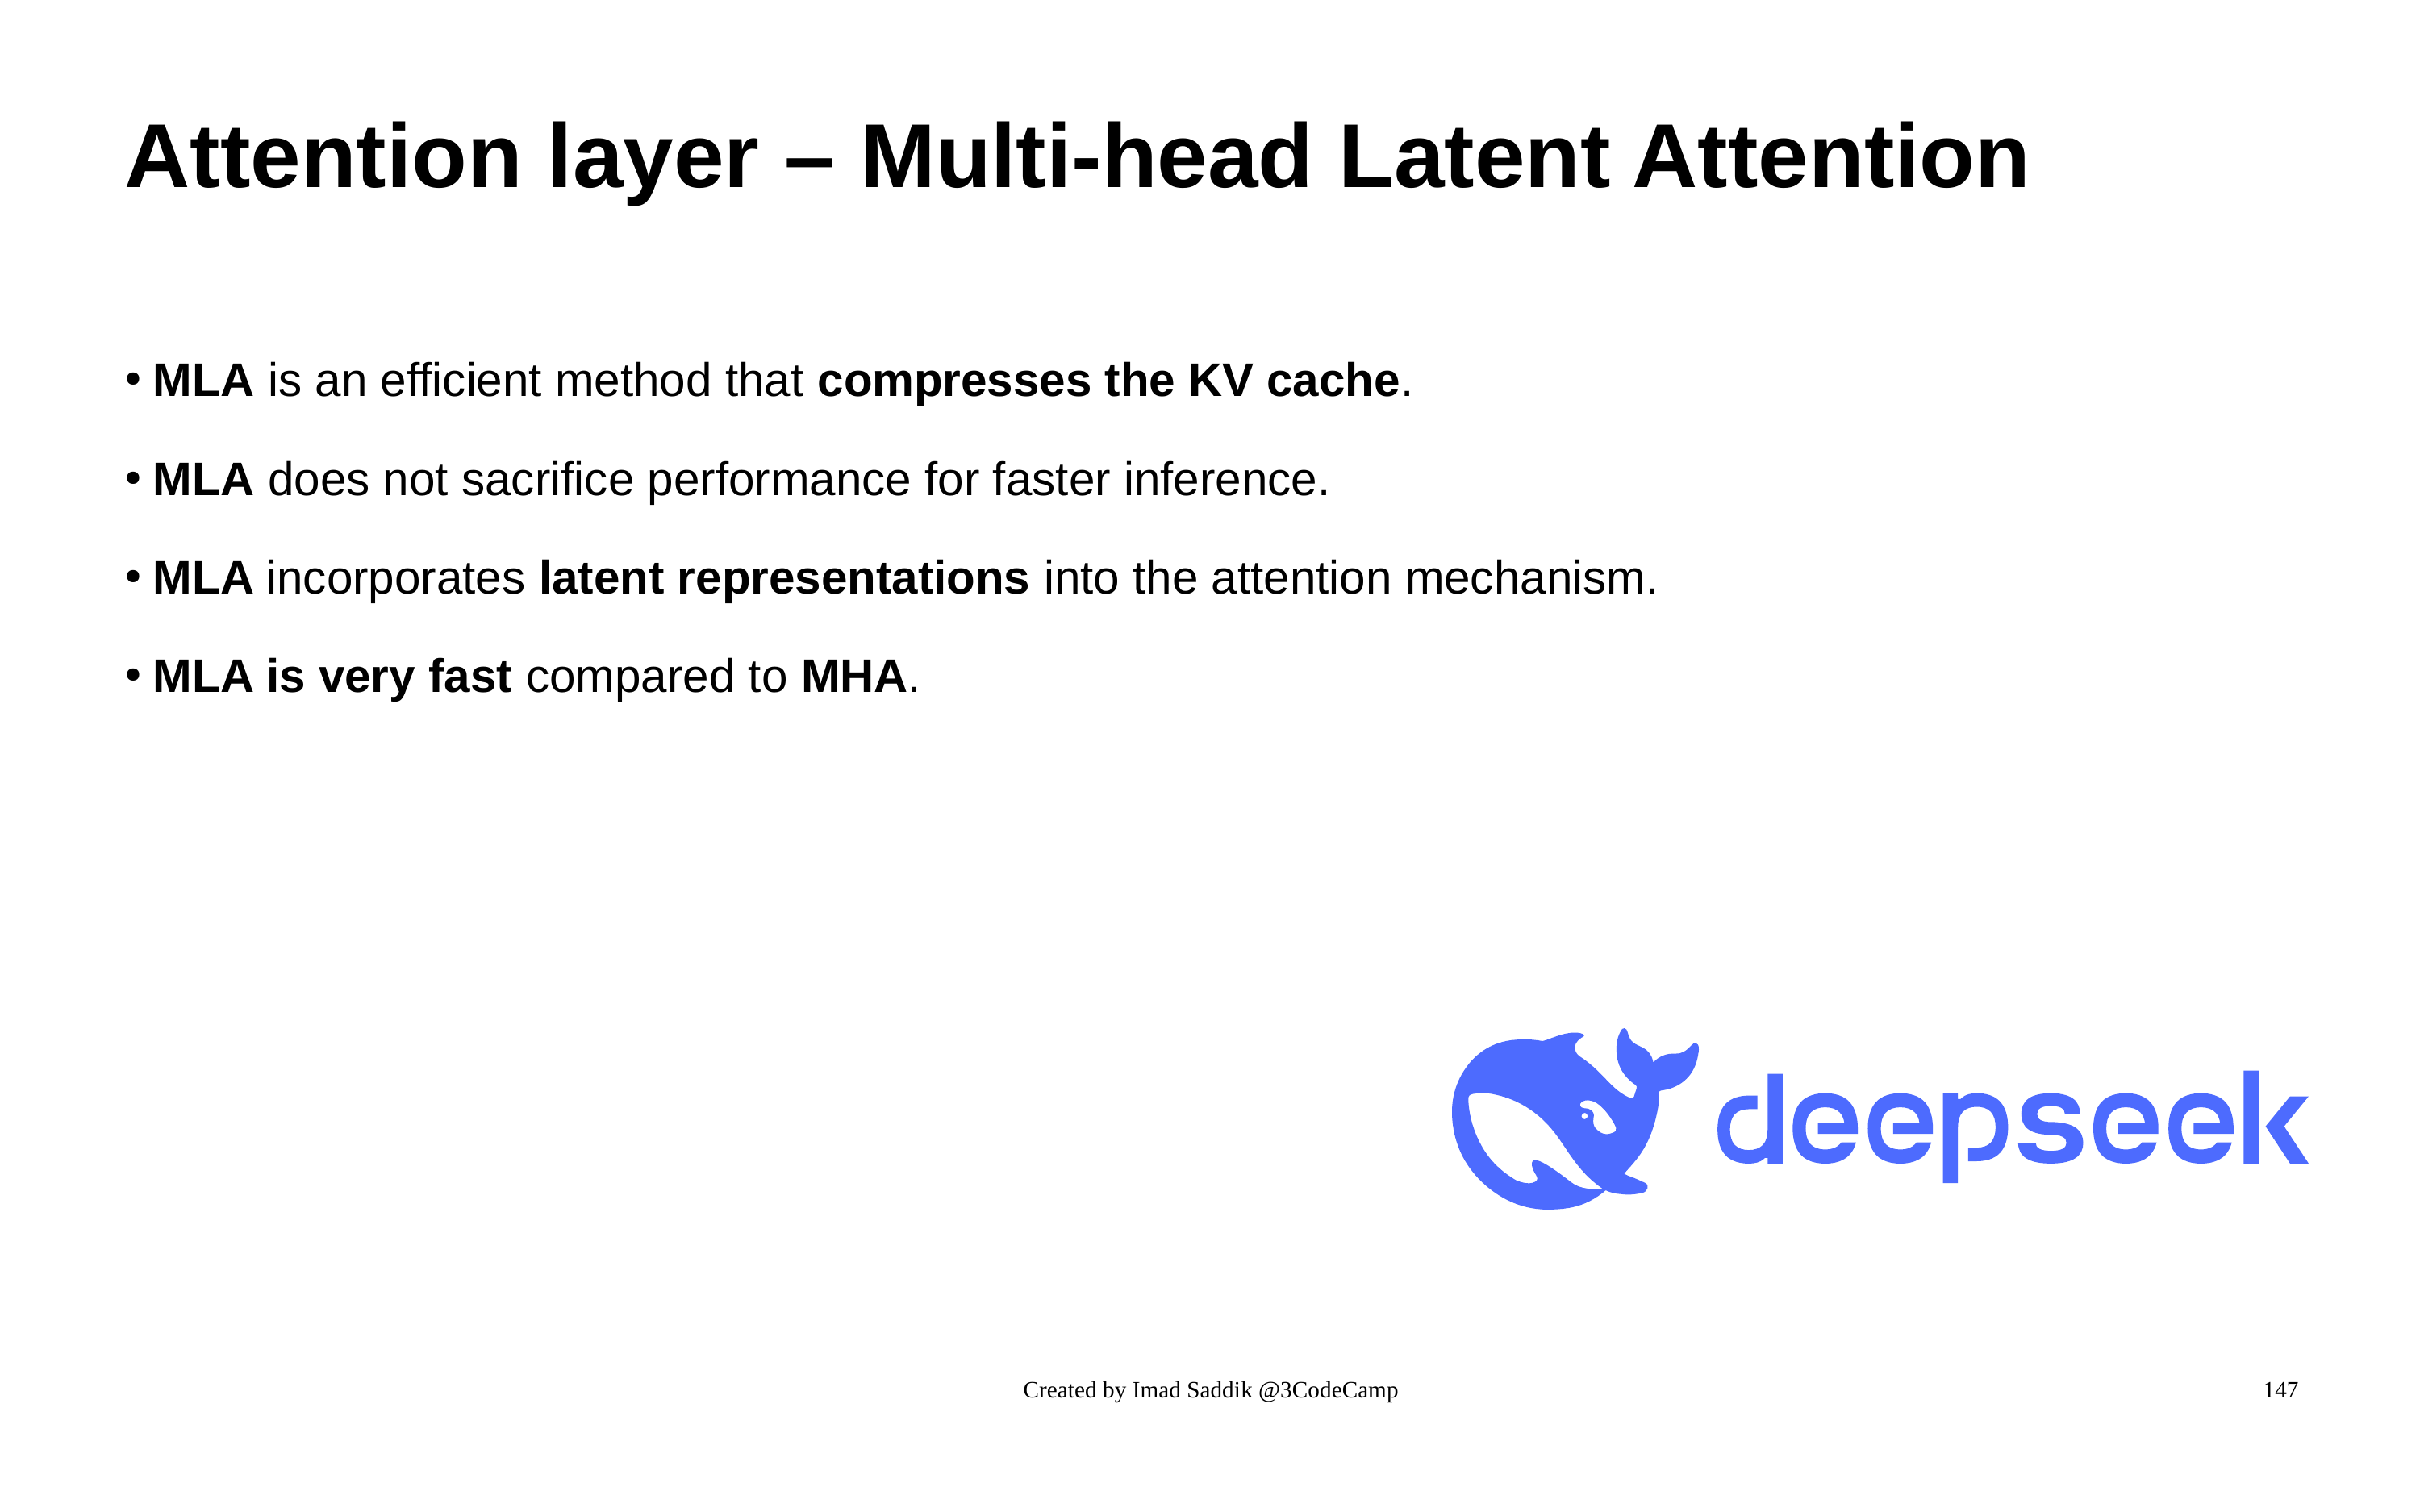

Attention layer – Multi-head Latent Attention
MLA is an efficient method that compresses the KV cache.
MLA does not sacrifice performance for faster inference.
MLA incorporates latent representations into the attention mechanism.
MLA is very fast compared to MHA.
Created by Imad Saddik @3CodeCamp
147